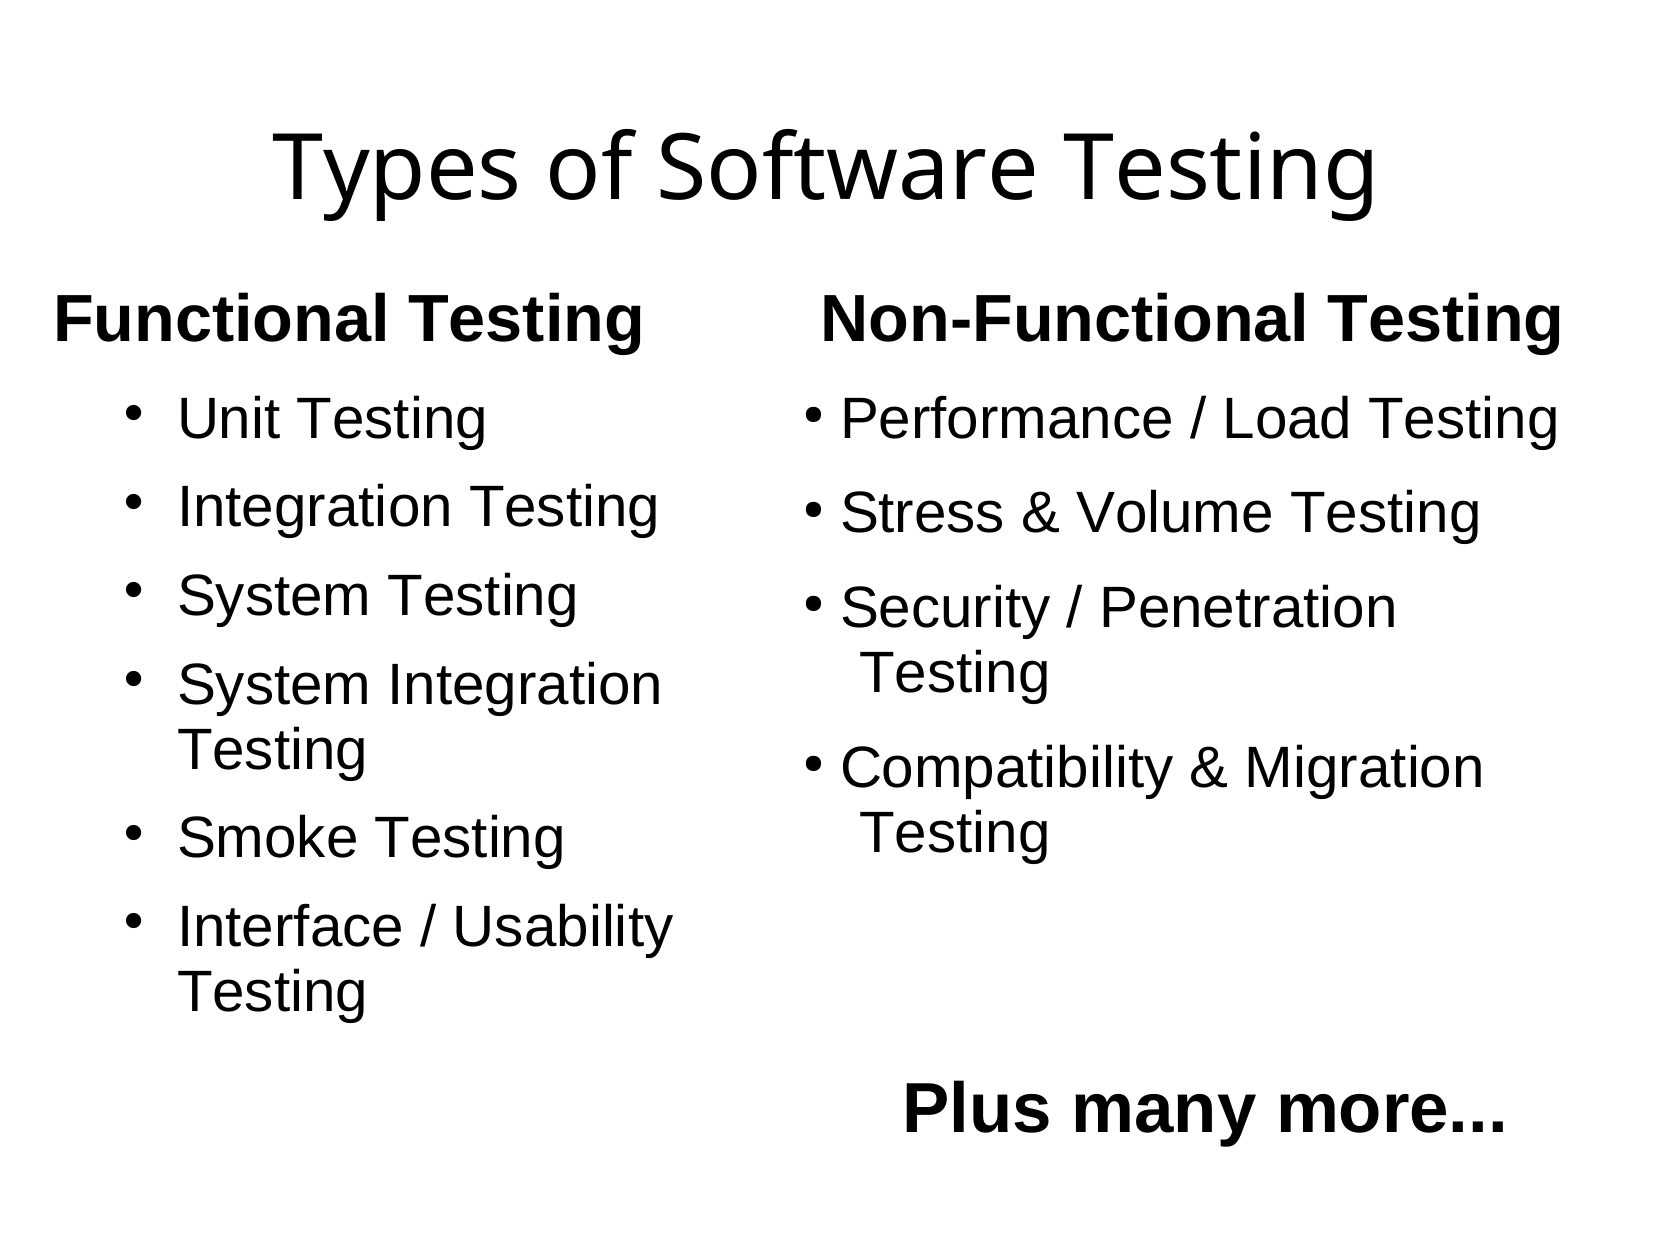

# Types of Software Testing
Non-Functional Testing
 Performance / Load Testing
 Stress & Volume Testing
 Security / Penetration Testing
 Compatibility & Migration Testing
Functional Testing
Unit Testing
Integration Testing
System Testing
System Integration Testing
Smoke Testing
Interface / Usability Testing
Plus many more...